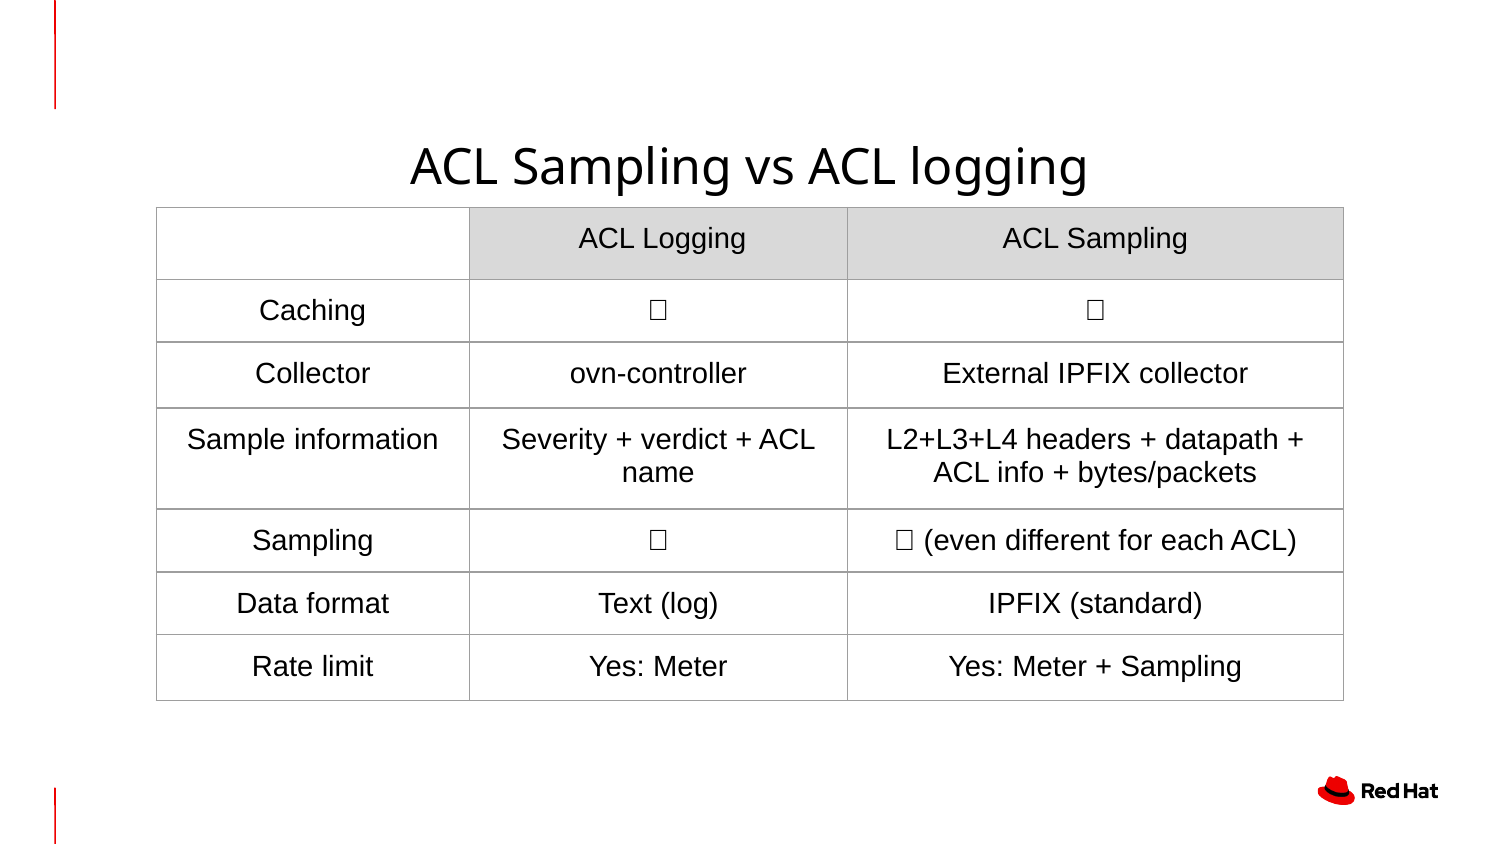

# ACL Sampling vs ACL logging
| | ACL Logging | ACL Sampling |
| --- | --- | --- |
| Caching | ❌ | ✅ |
| Collector | ovn-controller | External IPFIX collector |
| Sample information | Severity + verdict + ACL name | L2+L3+L4 headers + datapath + ACL info + bytes/packets |
| Sampling | ❌ | ✅ (even different for each ACL) |
| Data format | Text (log) | IPFIX (standard) |
| Rate limit | Yes: Meter | Yes: Meter + Sampling |